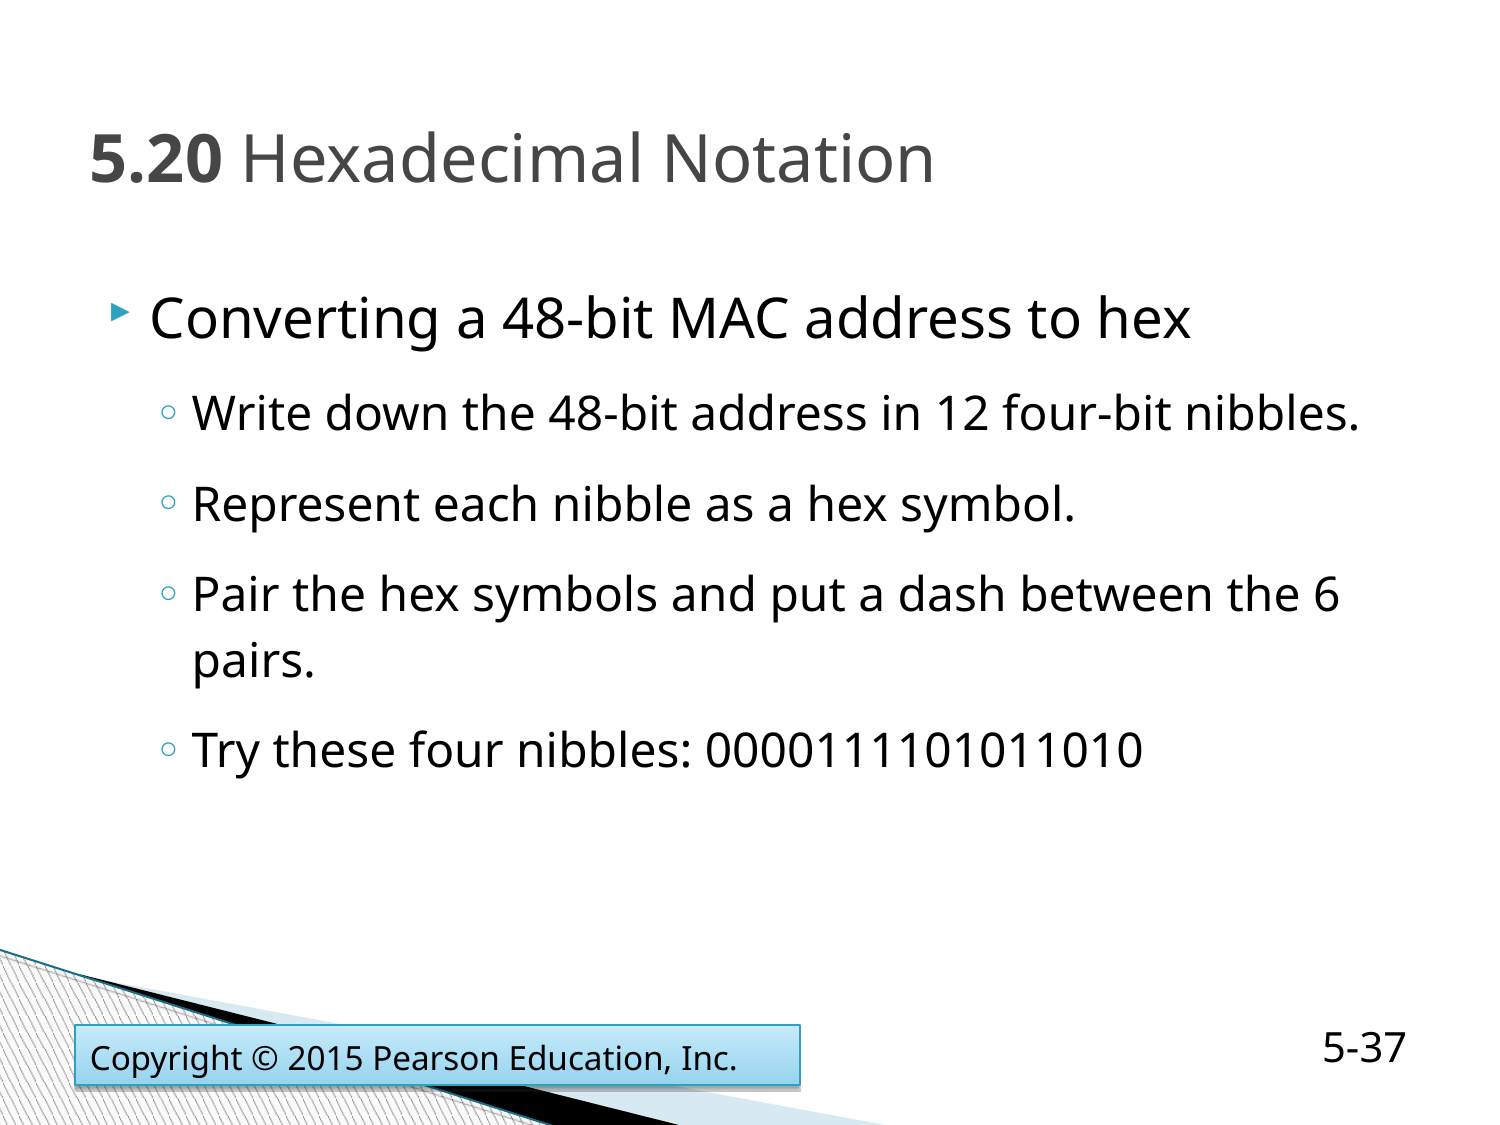

5.20 Hexadecimal Notation
# Converting a 48-bit MAC address to hex
Write down the 48-bit address in 12 four-bit nibbles.
Represent each nibble as a hex symbol.
Pair the hex symbols and put a dash between the 6 pairs.
Try these four nibbles: 0000111101011010
Copyright © 2015 Pearson Education, Inc.